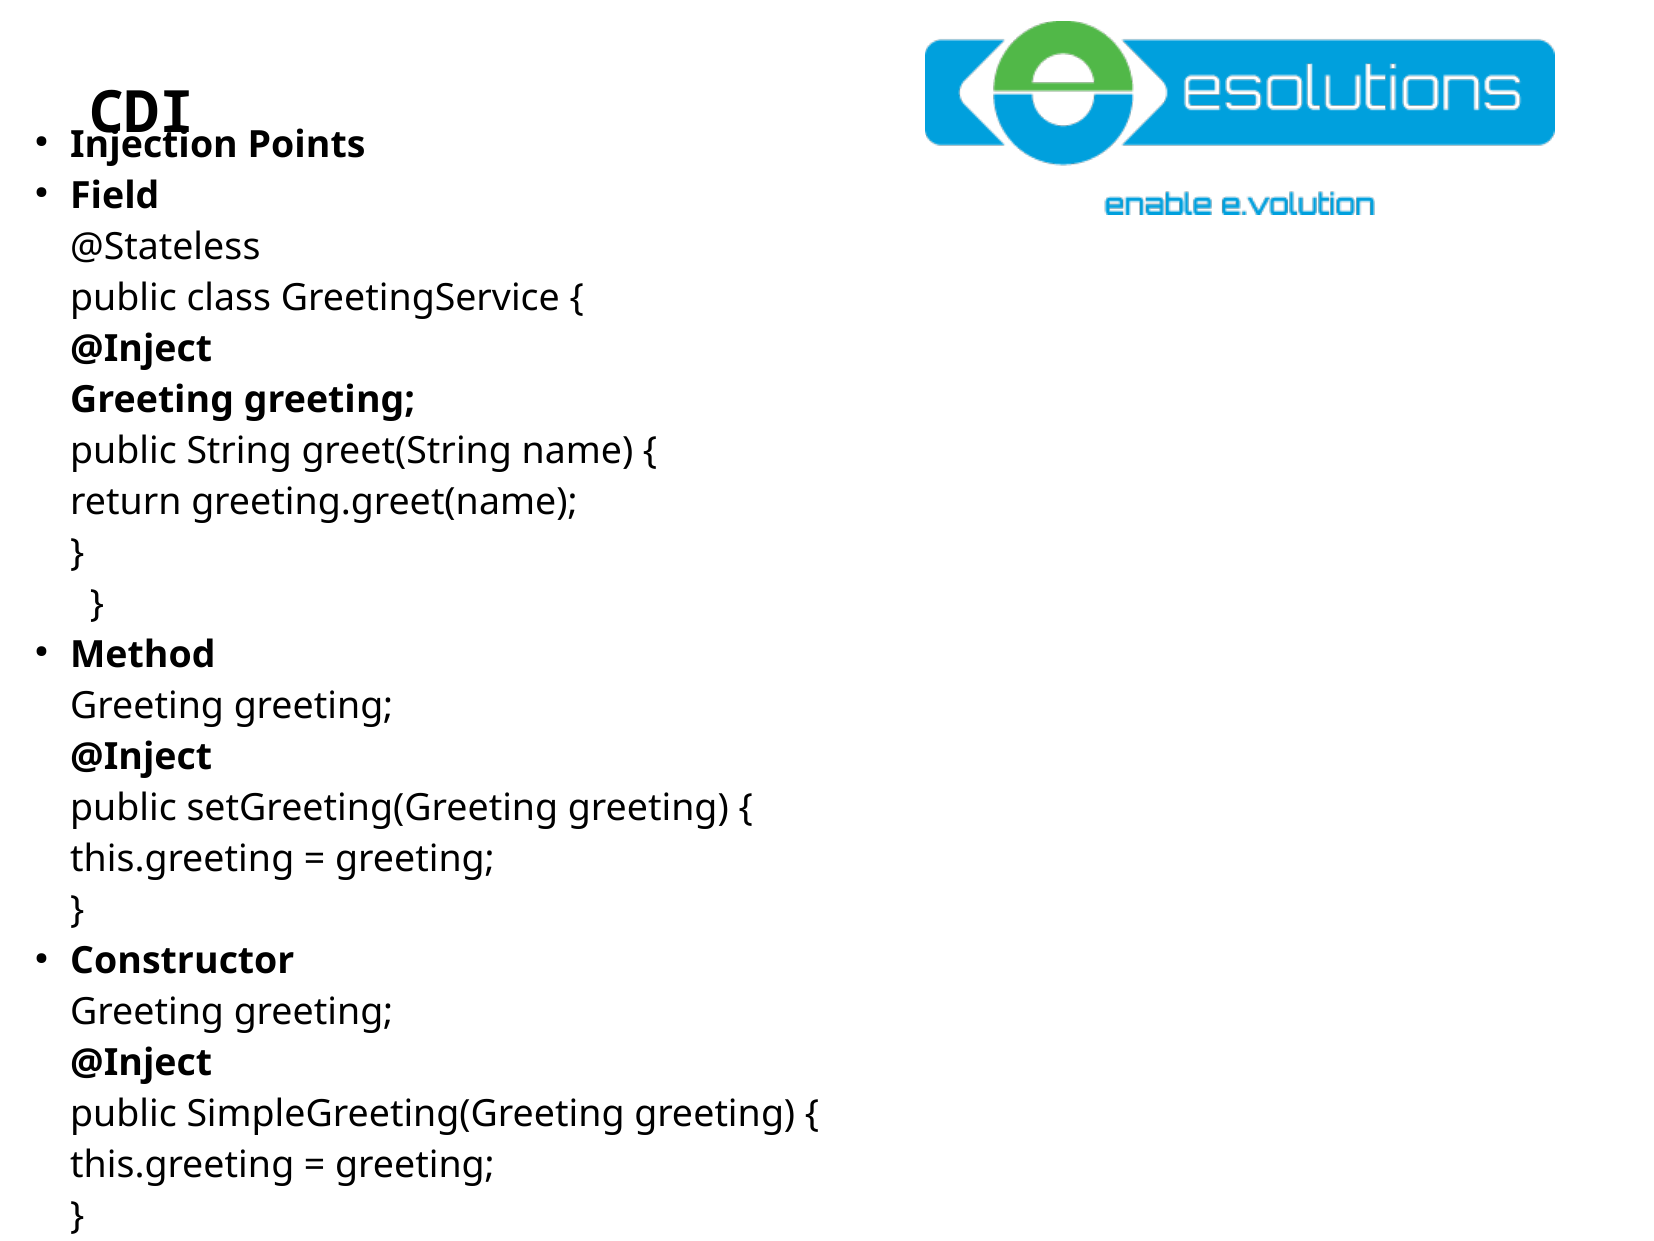

#
CDI
Injection Points
Field
@Stateless
public class GreetingService {
@Inject
Greeting greeting;
public String greet(String name) {
return greeting.greet(name);
}
 }
Method
Greeting greeting;
@Inject
public setGreeting(Greeting greeting) {
this.greeting = greeting;
}
Constructor
Greeting greeting;
@Inject
public SimpleGreeting(Greeting greeting) {
this.greeting = greeting;
}